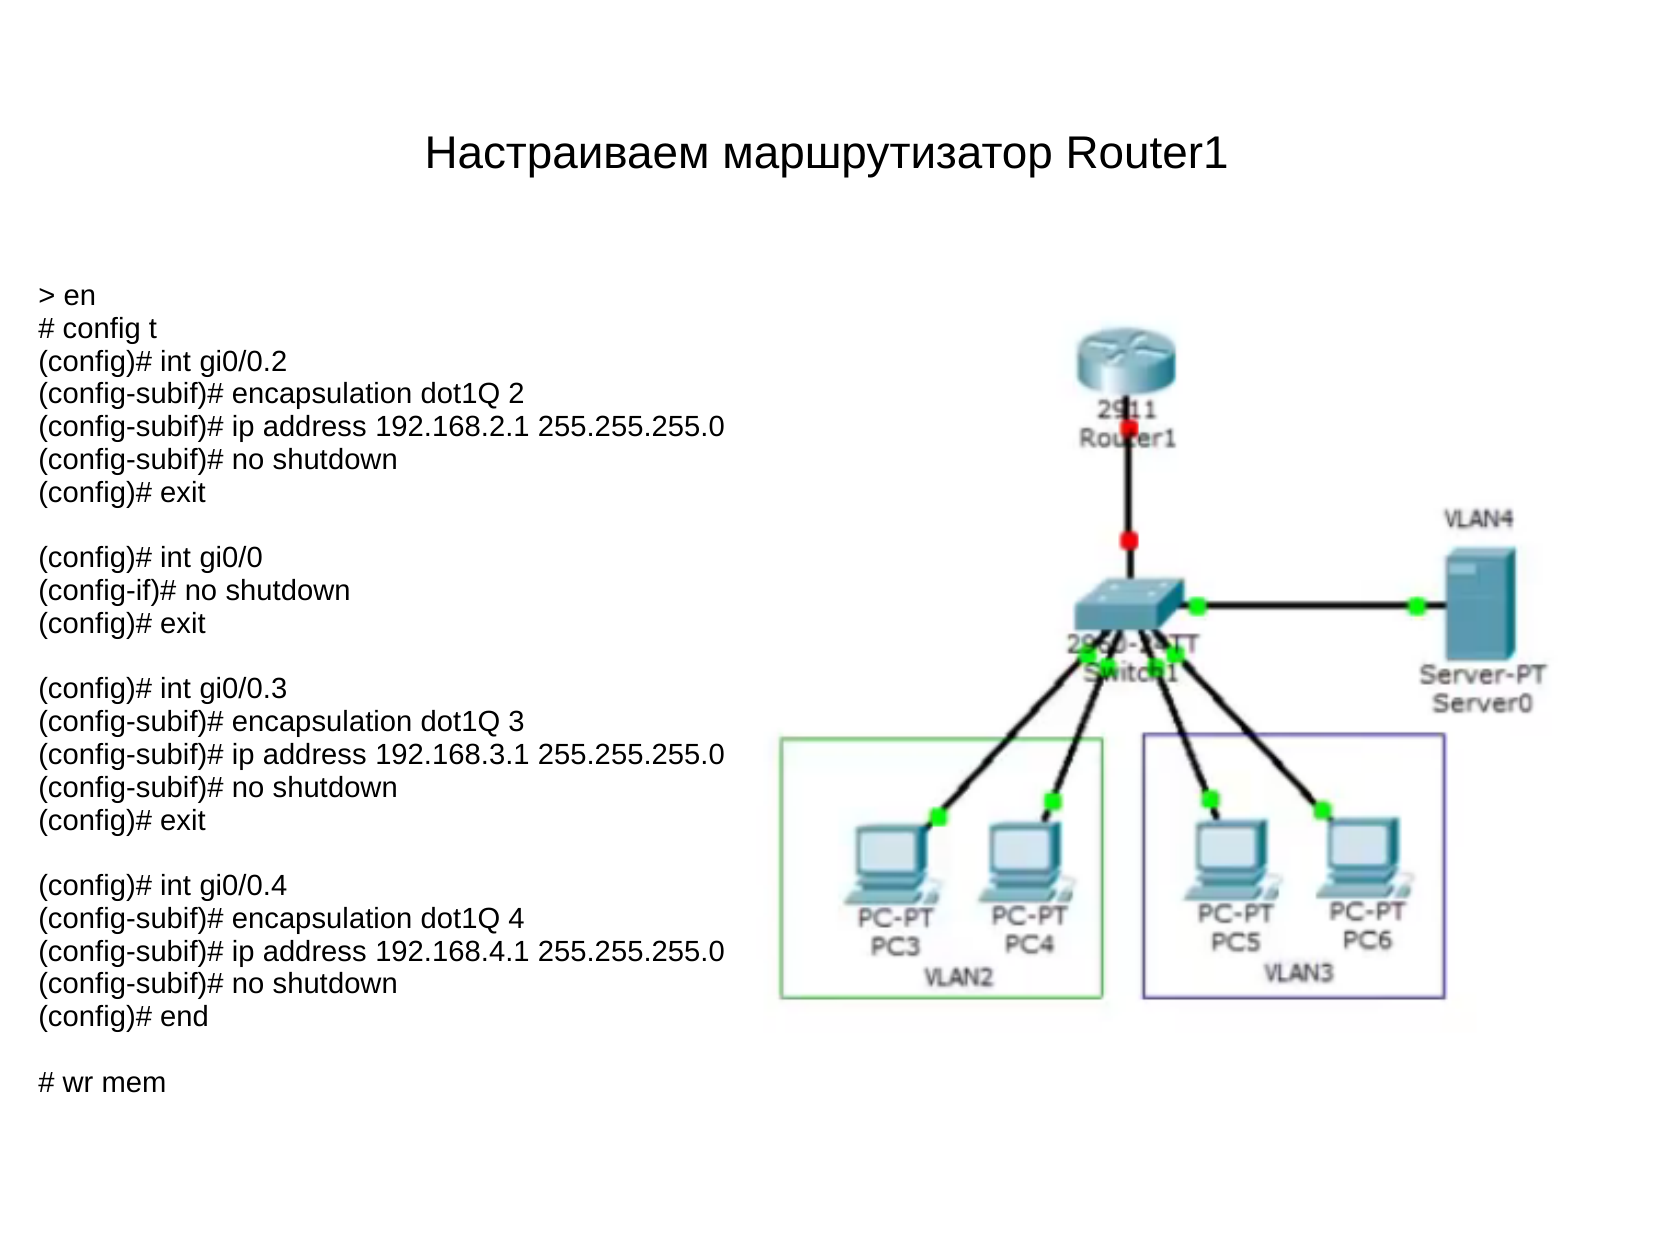

# Настраиваем маршрутизатор Router1
> en
# config t
(config)# int gi0/0.2
(config-subif)# encapsulation dot1Q 2
(config-subif)# ip address 192.168.2.1 255.255.255.0
(config-subif)# no shutdown
(config)# exit
(config)# int gi0/0
(config-if)# no shutdown
(config)# exit
(config)# int gi0/0.3
(config-subif)# encapsulation dot1Q 3
(config-subif)# ip address 192.168.3.1 255.255.255.0
(config-subif)# no shutdown
(config)# exit
(config)# int gi0/0.4
(config-subif)# encapsulation dot1Q 4
(config-subif)# ip address 192.168.4.1 255.255.255.0
(config-subif)# no shutdown
(config)# end
# wr mem